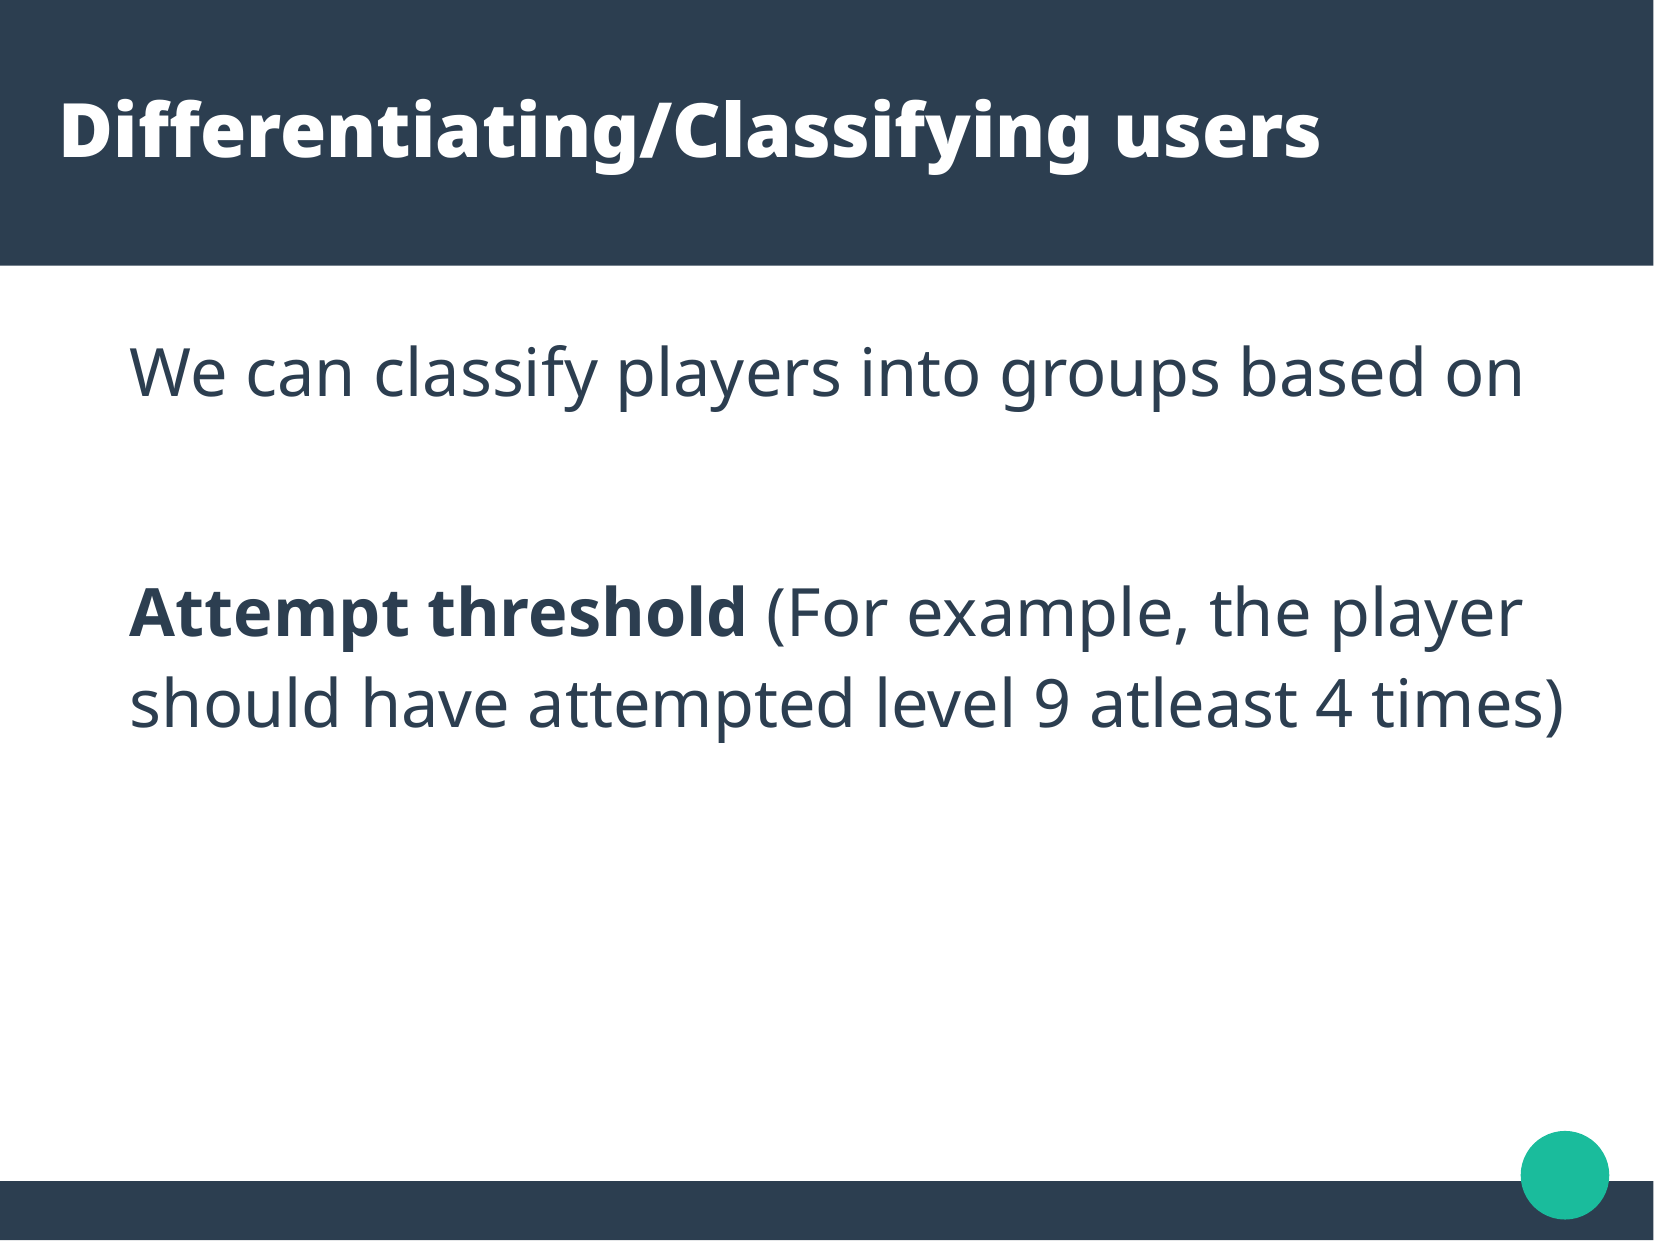

# Differentiating/Classifying users
We can classify players into groups based on
Attempt threshold (For example, the player should have attempted level 9 atleast 4 times)